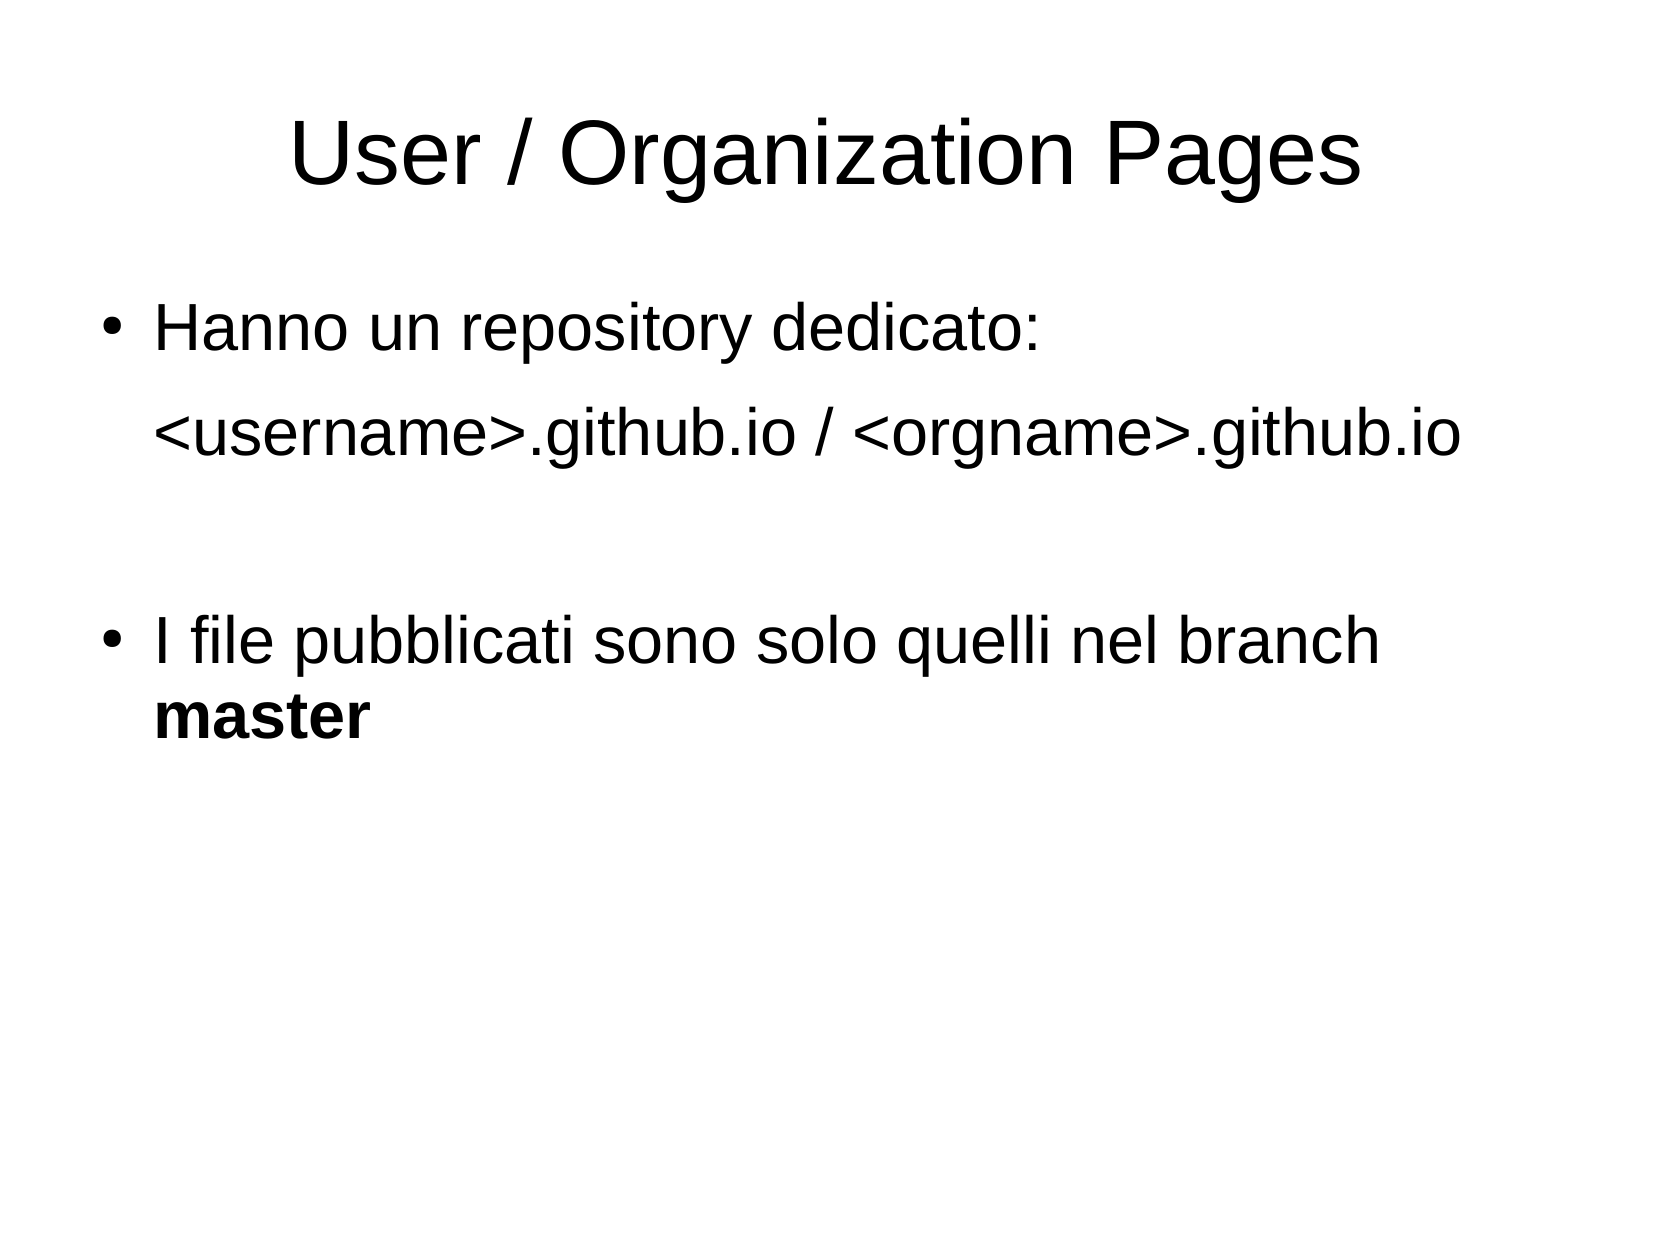

# User / Organization Pages
Hanno un repository dedicato:
<username>.github.io / <orgname>.github.io
I file pubblicati sono solo quelli nel branch master